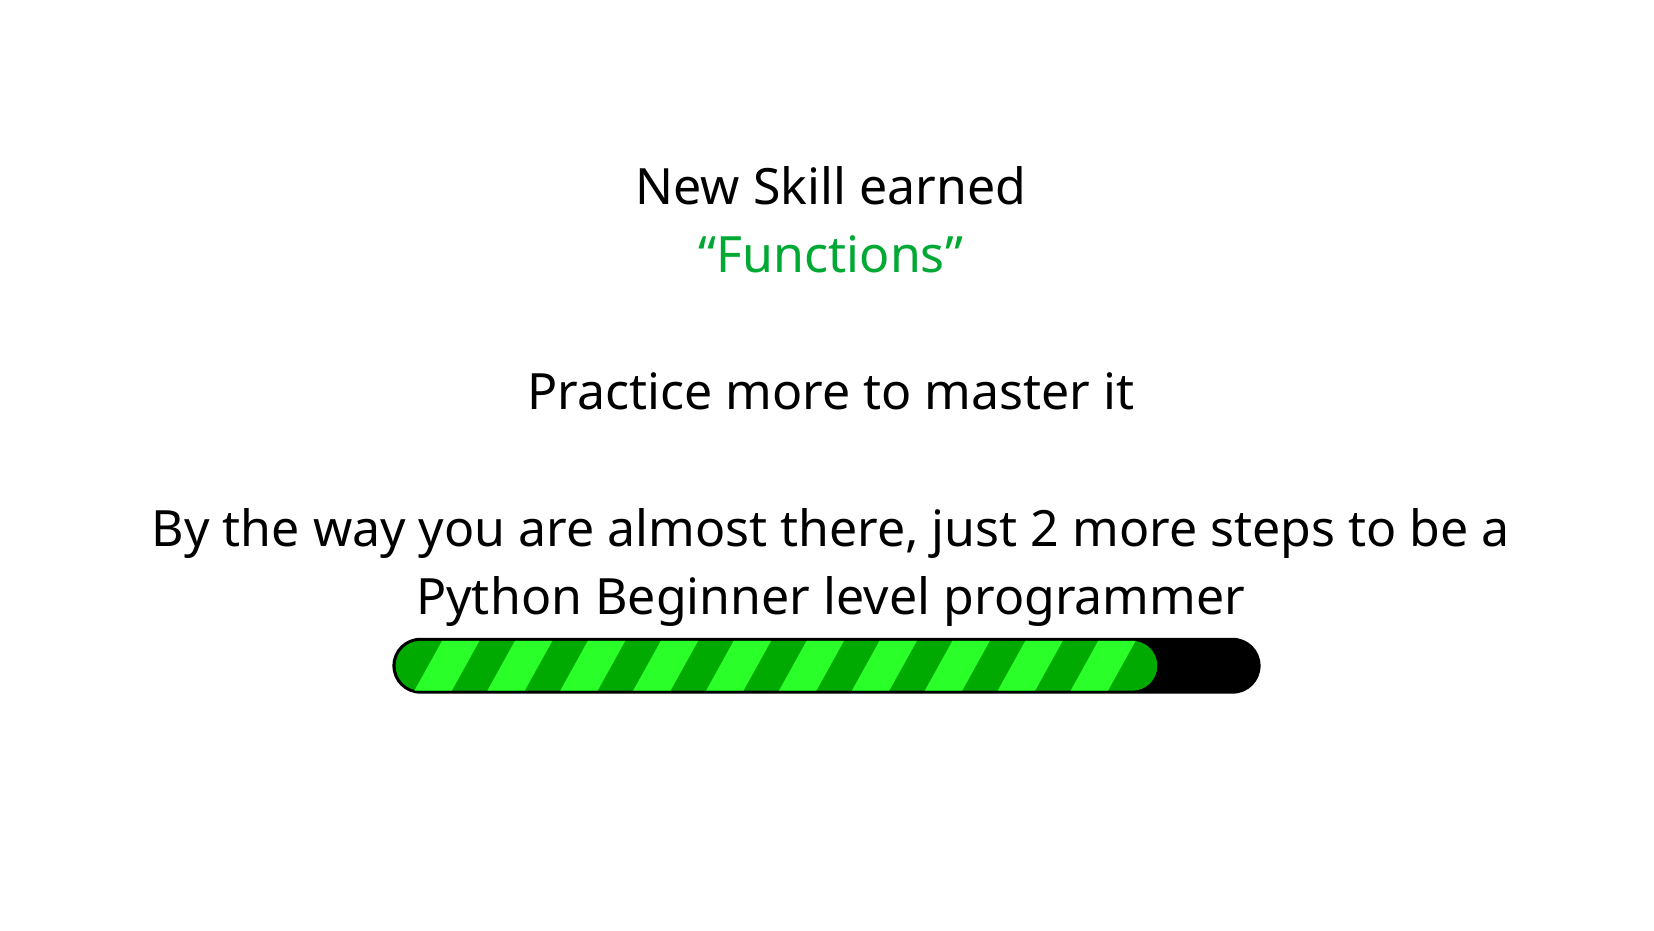

# New Skill earned
“Functions”
Practice more to master it
By the way you are almost there, just 2 more steps to be a Python Beginner level programmer